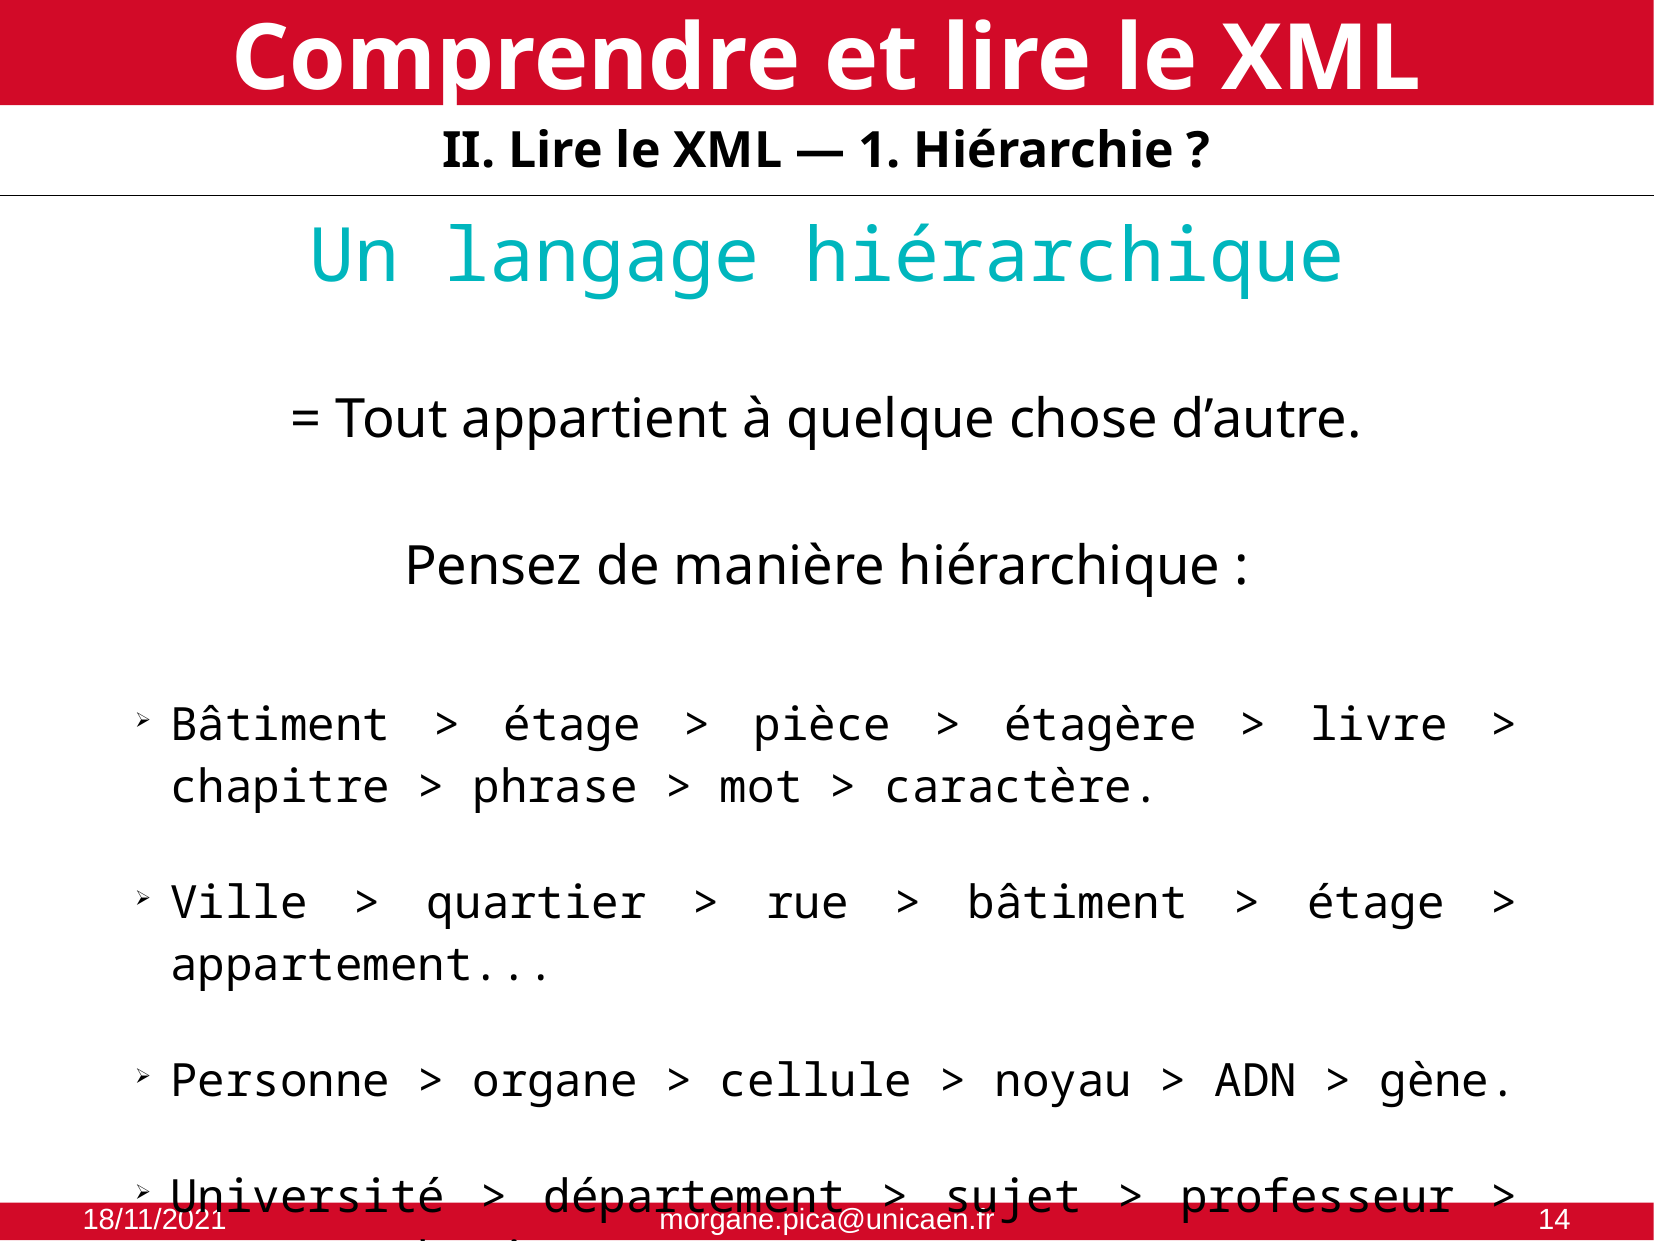

# Comprendre et lire le XML
II. Lire le XML — 1. Hiérarchie ?
Un langage hiérarchique
= Tout appartient à quelque chose d’autre.
Pensez de manière hiérarchique :
Bâtiment > étage > pièce > étagère > livre > chapitre > phrase > mot > caractère.
Ville > quartier > rue > bâtiment > étage > appartement...
Personne > organe > cellule > noyau > ADN > gène.
Université > département > sujet > professeur > cours > chapitre...
18/11/2021
morgane.pica@unicaen.fr
14